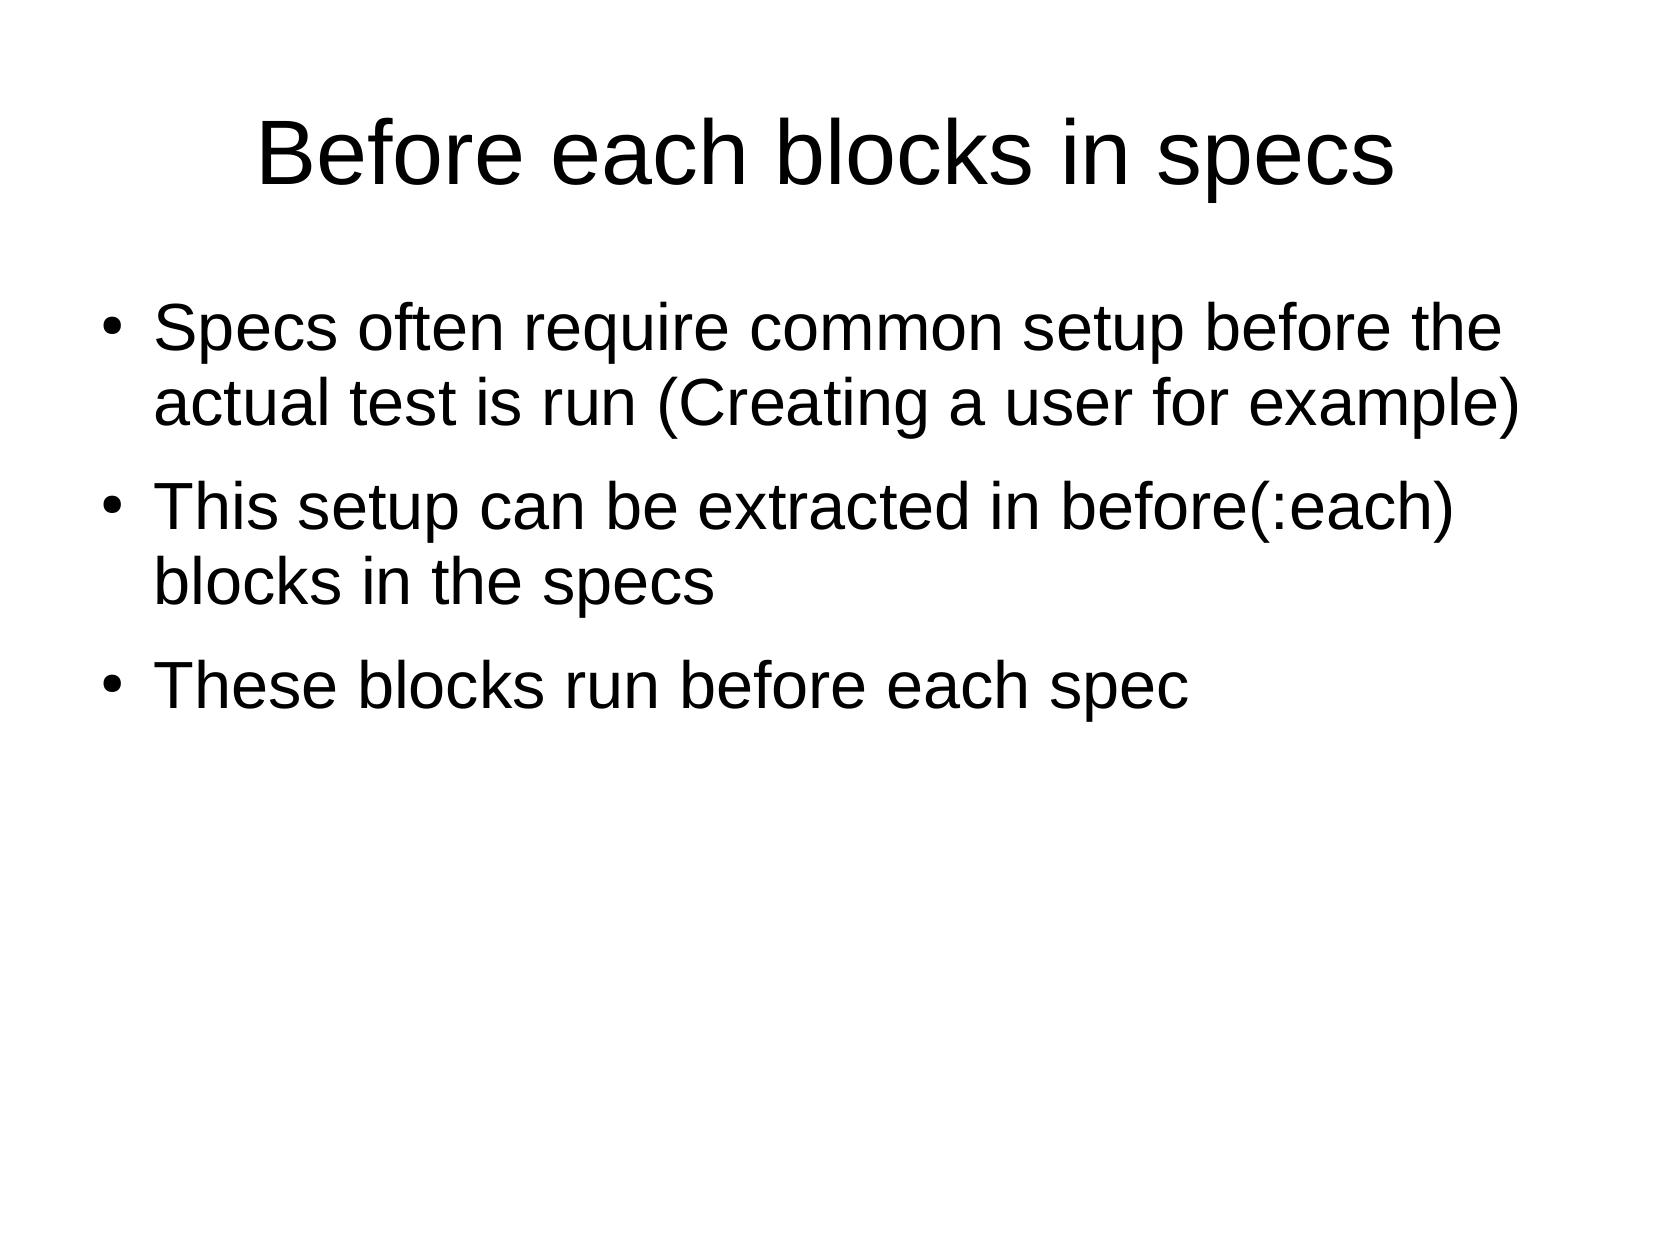

# Before each blocks in specs
Specs often require common setup before the actual test is run (Creating a user for example)
This setup can be extracted in before(:each) blocks in the specs
These blocks run before each spec